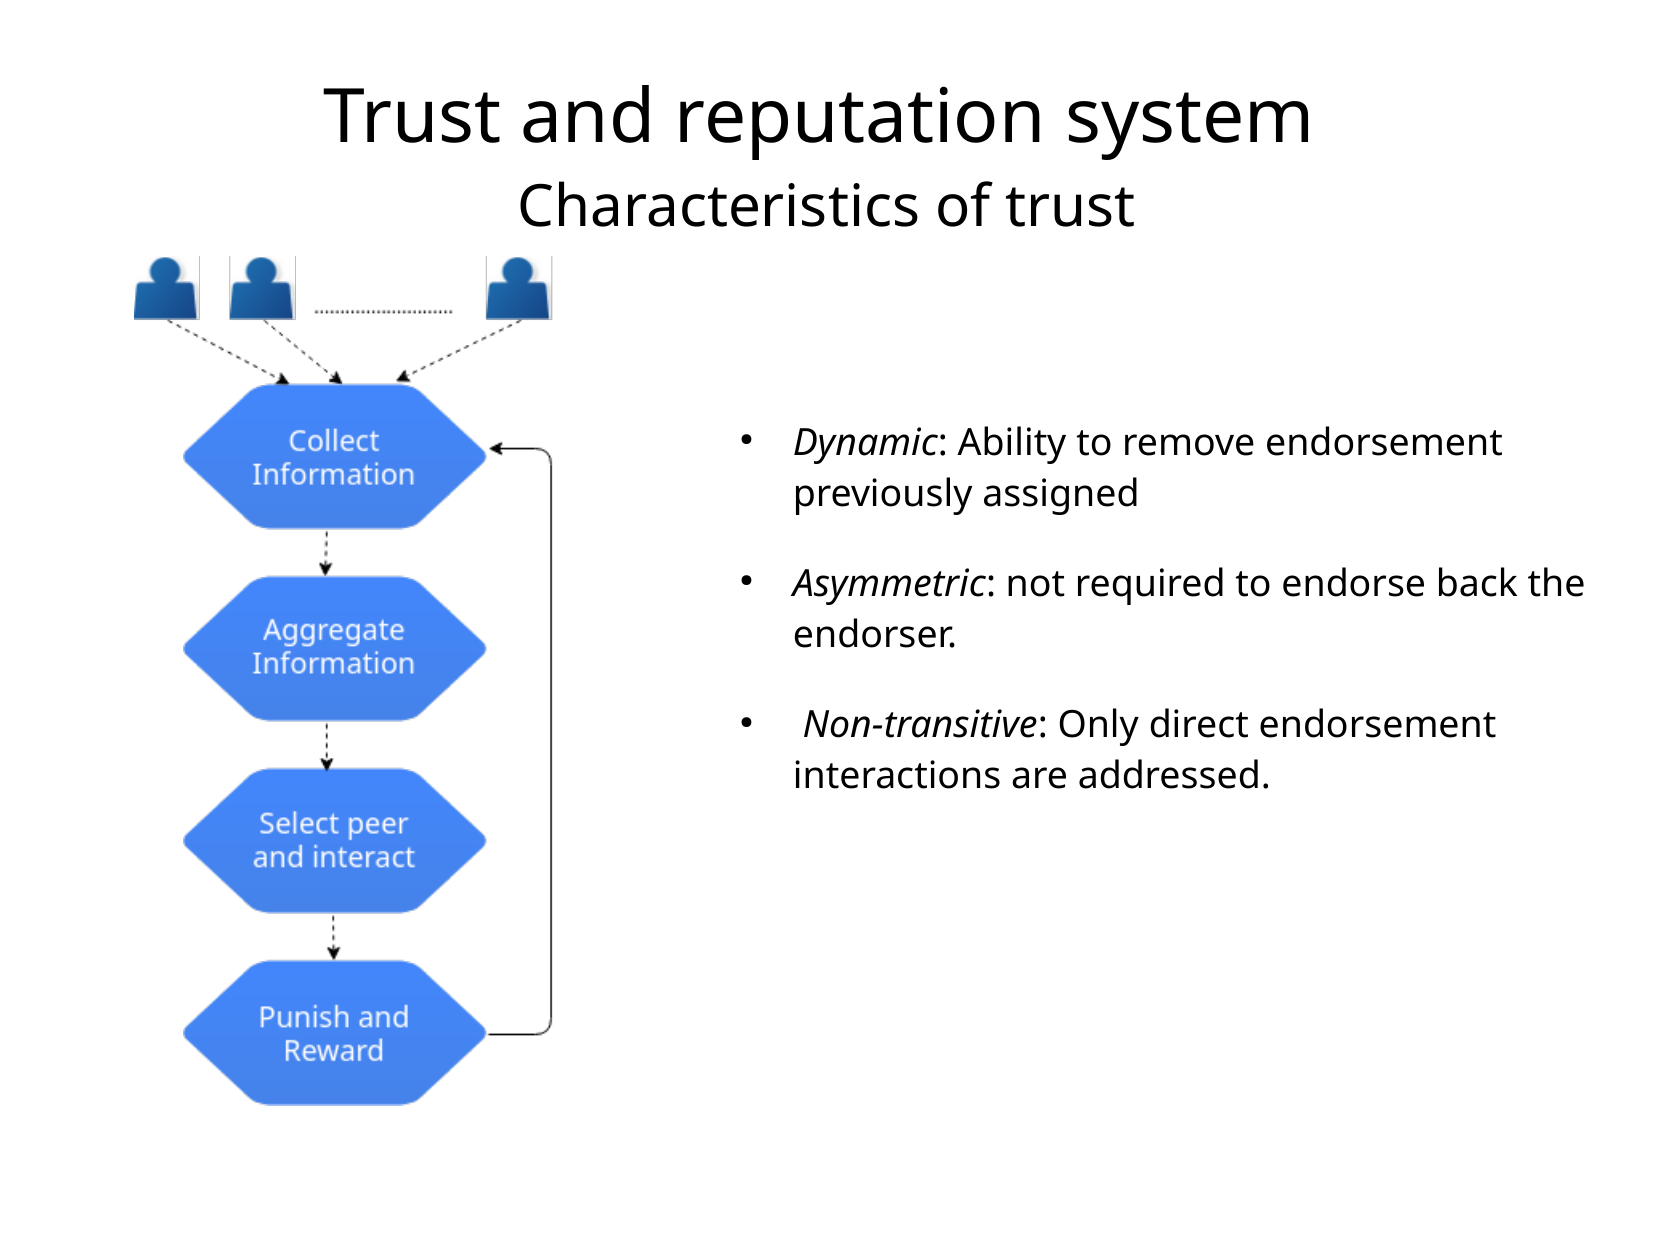

# Trust and reputation system Characteristics of trust
Dynamic: Ability to remove endorsement previously assigned
Asymmetric: not required to endorse back the endorser.
 Non-transitive: Only direct endorsement interactions are addressed.